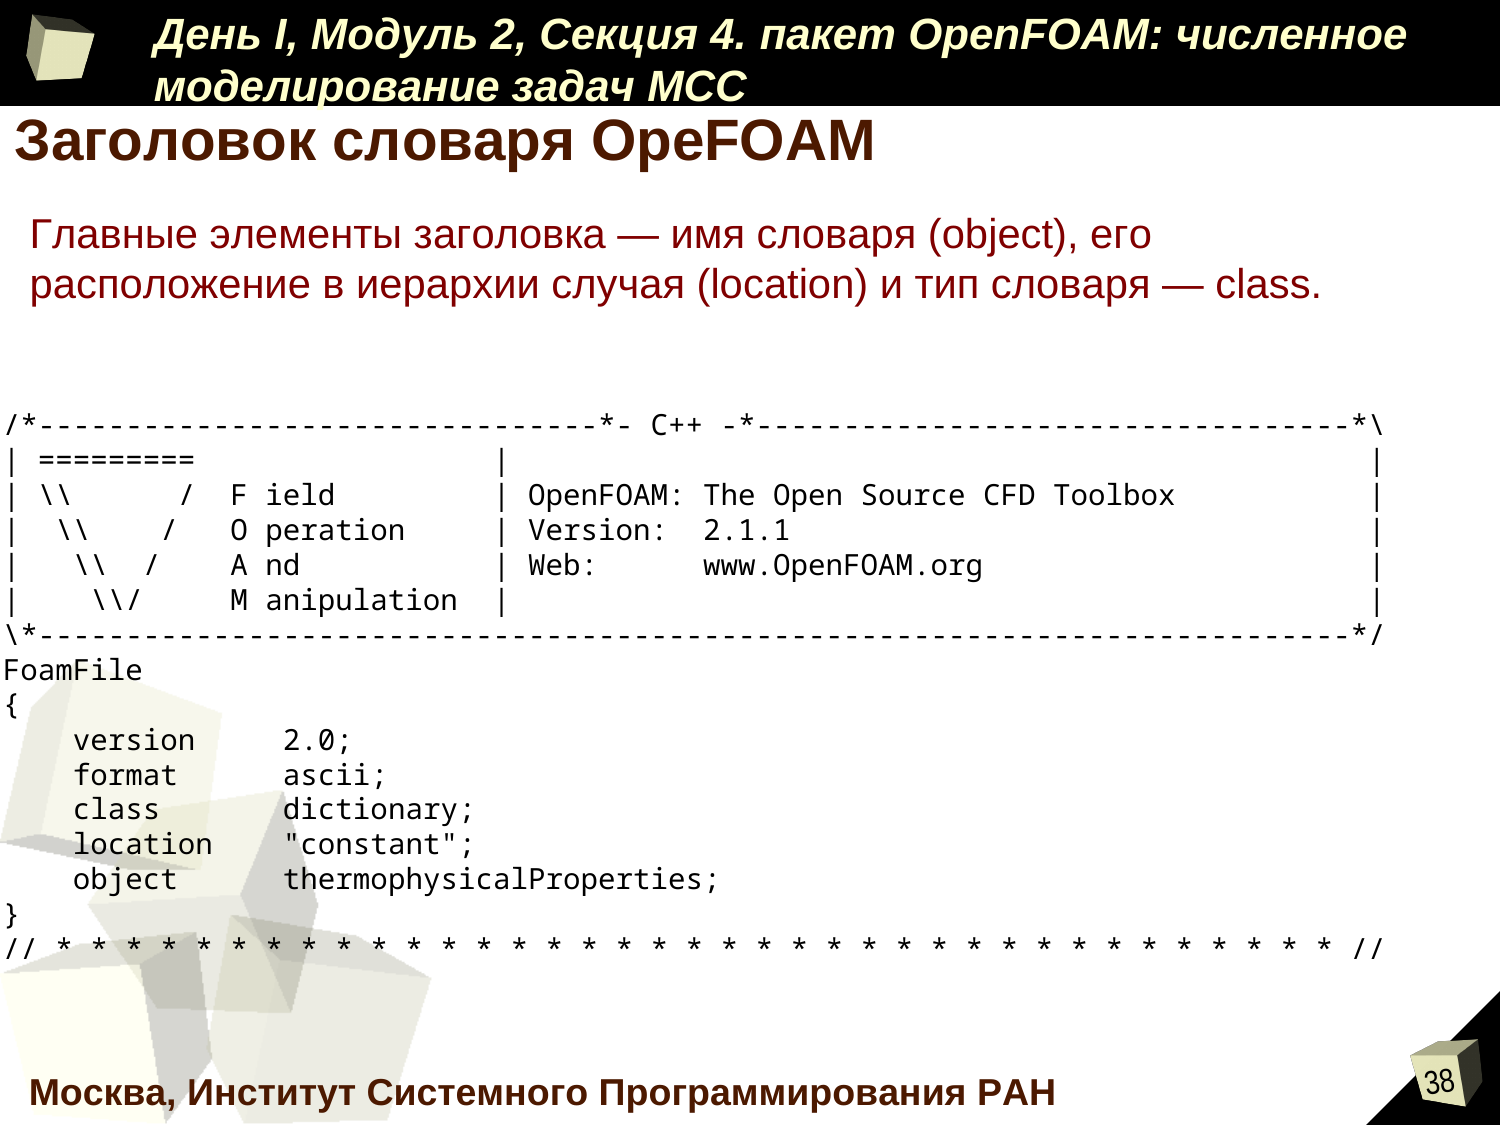

#
Заголовок словаря OpeFOAM
Главные элементы заголовка — имя словаря (object), его расположение в иерархии случая (location) и тип словаря — class.
/*--------------------------------*- C++ -*----------------------------------*\
| ========= | |
| \\ / F ield | OpenFOAM: The Open Source CFD Toolbox |
| \\ / O peration | Version: 2.1.1 |
| \\ / A nd | Web: www.OpenFOAM.org |
| \\/ M anipulation | |
\*---------------------------------------------------------------------------*/
FoamFile
{
 version 2.0;
 format ascii;
 class dictionary;
 location "constant";
 object thermophysicalProperties;
}
// * * * * * * * * * * * * * * * * * * * * * * * * * * * * * * * * * * * * * //